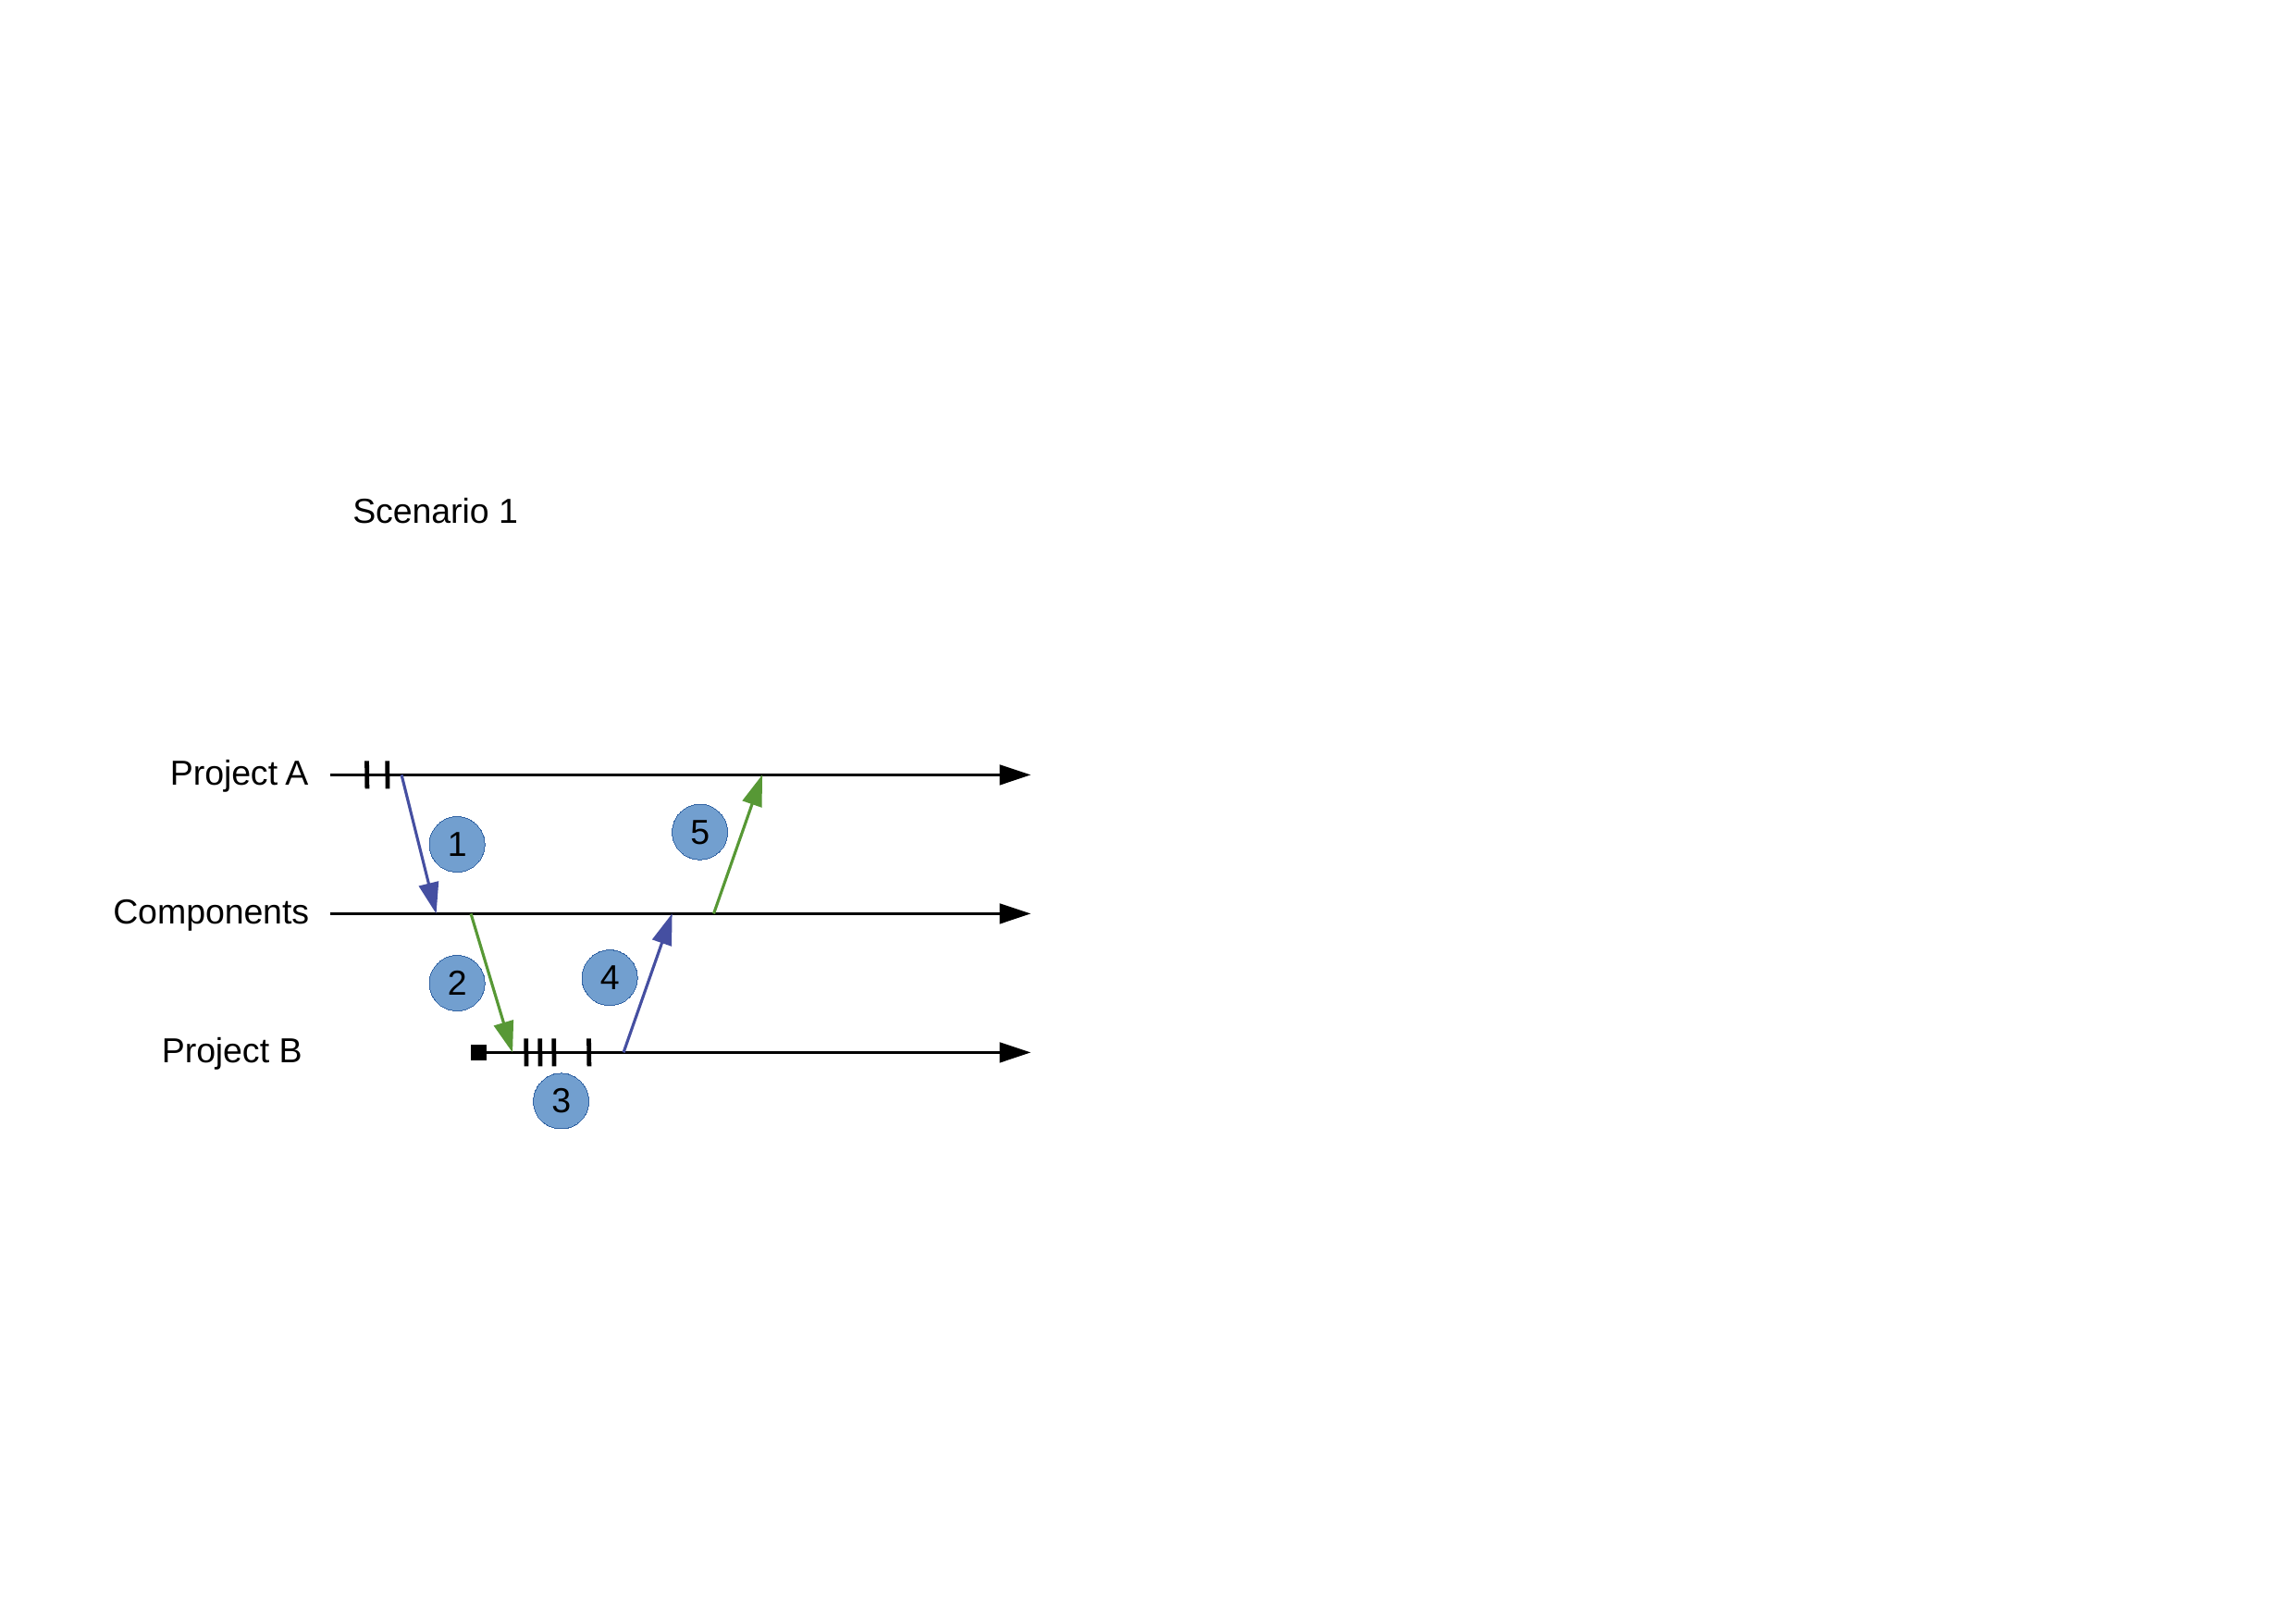

Scenario 1
Project A
5
1
Components
4
2
Project B
3